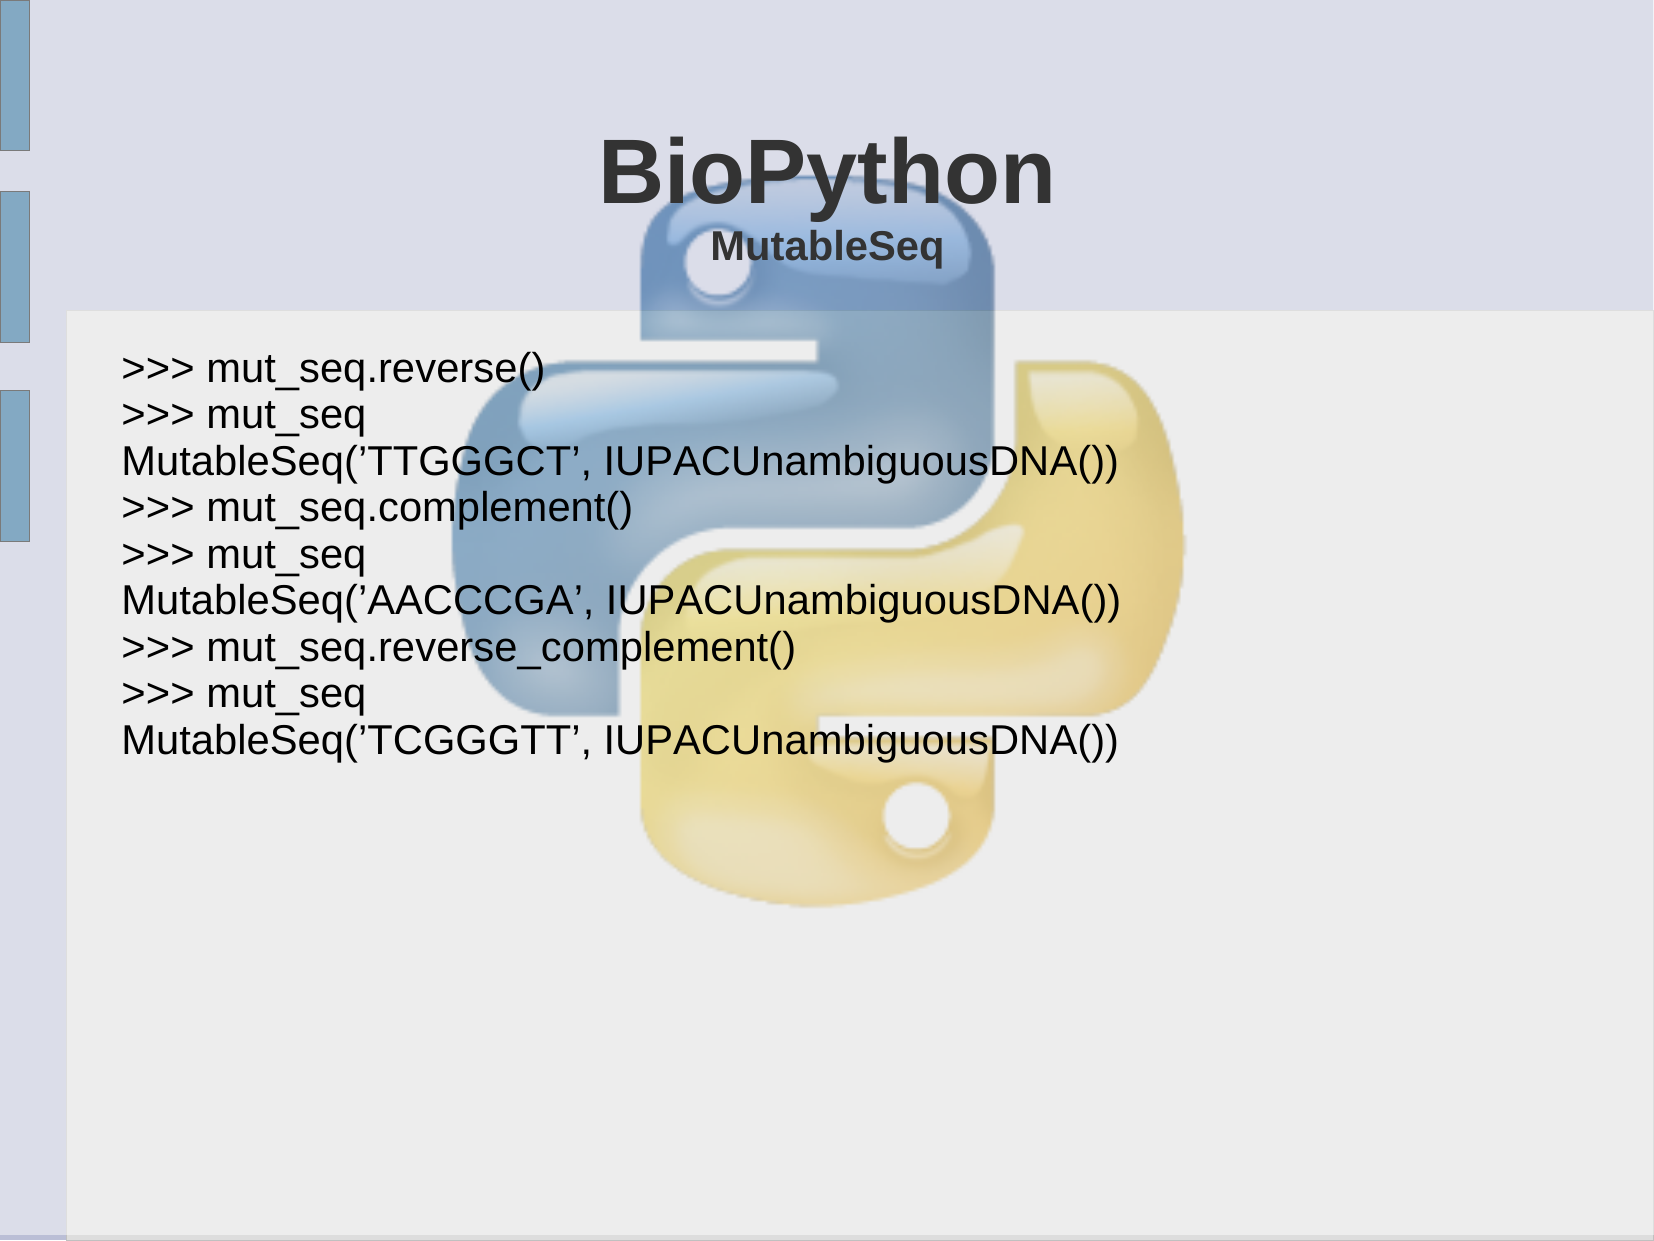

# BioPython MutableSeq
>>> mut_seq.reverse()
>>> mut_seq
MutableSeq(’TTGGGCT’, IUPACUnambiguousDNA())
>>> mut_seq.complement()
>>> mut_seq
MutableSeq(’AACCCGA’, IUPACUnambiguousDNA())
>>> mut_seq.reverse_complement()
>>> mut_seq
MutableSeq(’TCGGGTT’, IUPACUnambiguousDNA())